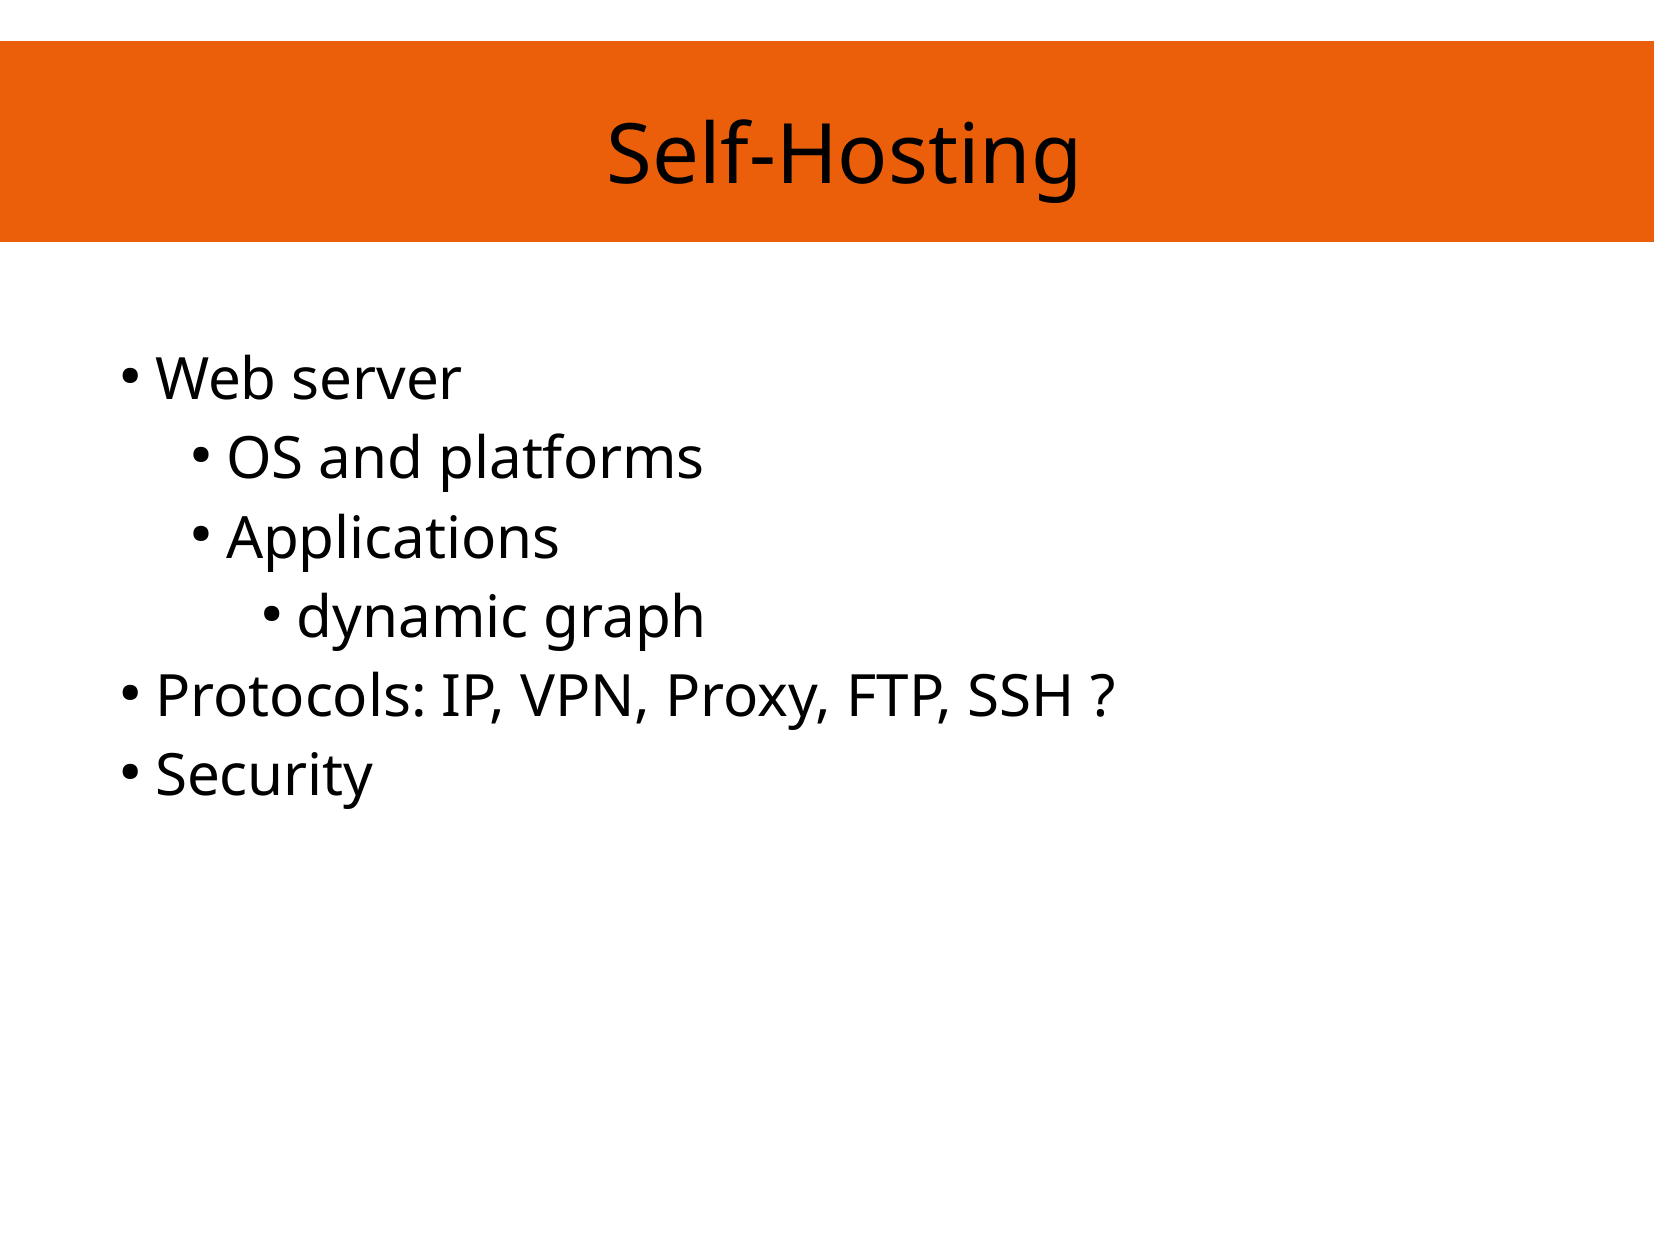

Self-Hosting
Web server
OS and platforms
Applications
dynamic graph
Protocols: IP, VPN, Proxy, FTP, SSH ?
Security